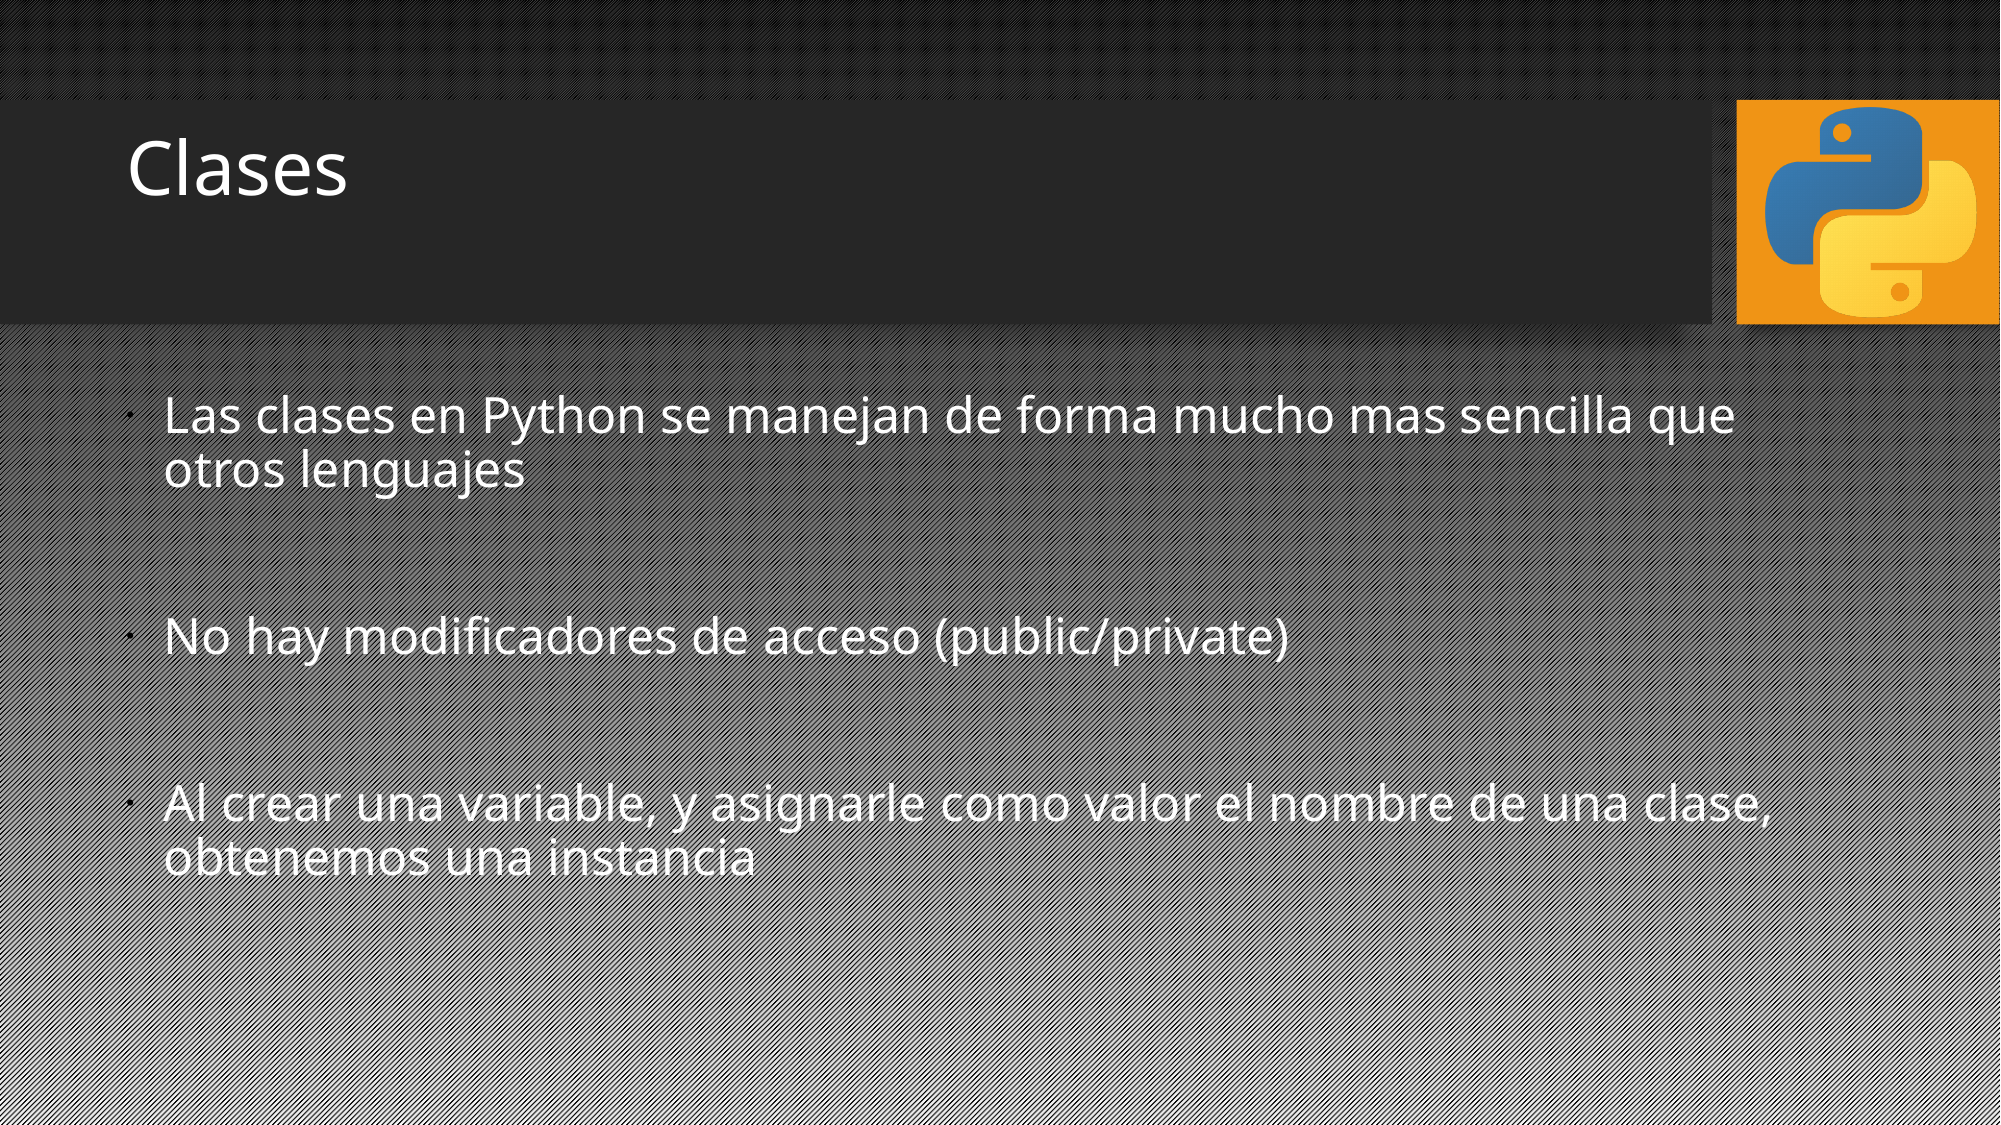

# Clases
Las clases en Python se manejan de forma mucho mas sencilla que otros lenguajes
No hay modificadores de acceso (public/private)
Al crear una variable, y asignarle como valor el nombre de una clase, obtenemos una instancia